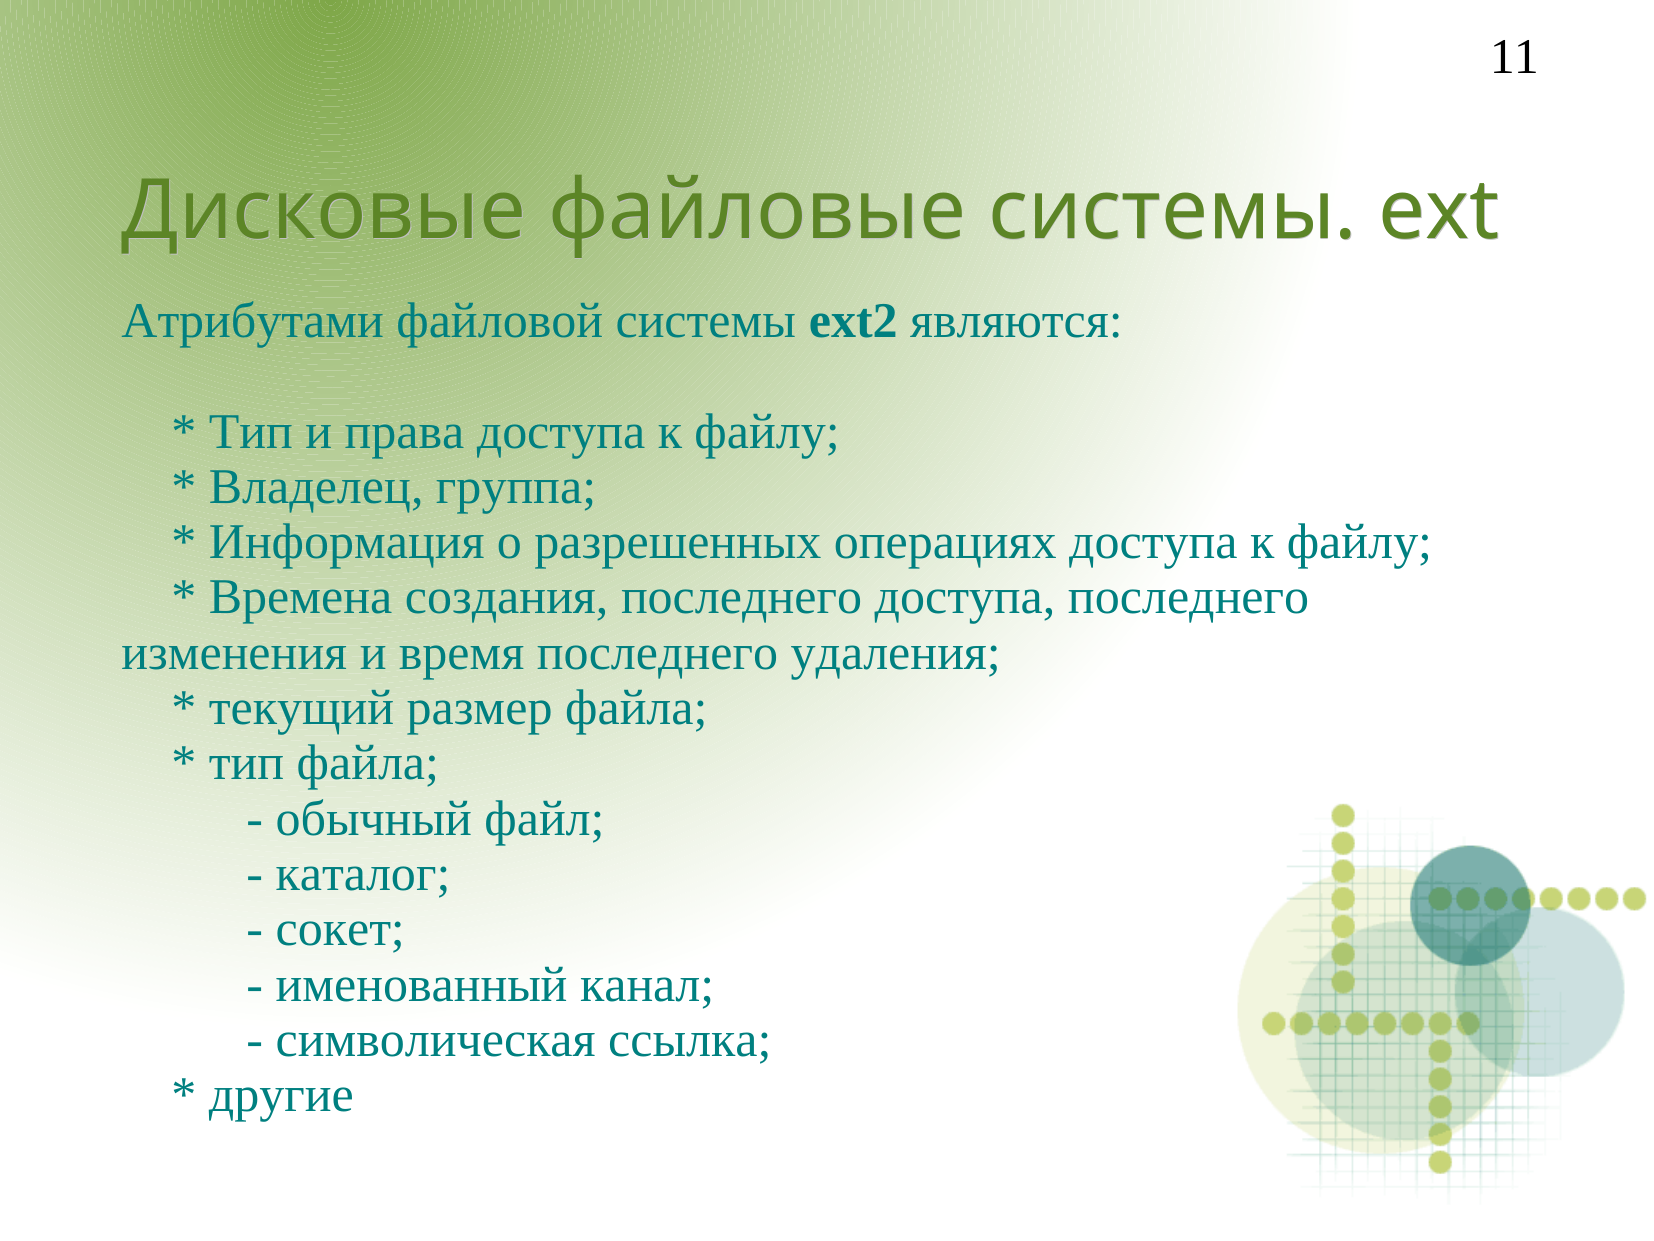

Дисковые файловые системы. ext
# Атрибутами файловой системы ext2 являются:
 * Тип и права доступа к файлу;
 * Владелец, группа;
 * Информация о разрешенных операциях доступа к файлу;
 * Времена создания, последнего доступа, последнего изменения и время последнего удаления;
 * текущий размер файла;
 * тип файла;
 - обычный файл;
 - каталог;
 - сокет;
 - именованный канал;
 - символическая ссылка;
 * другие